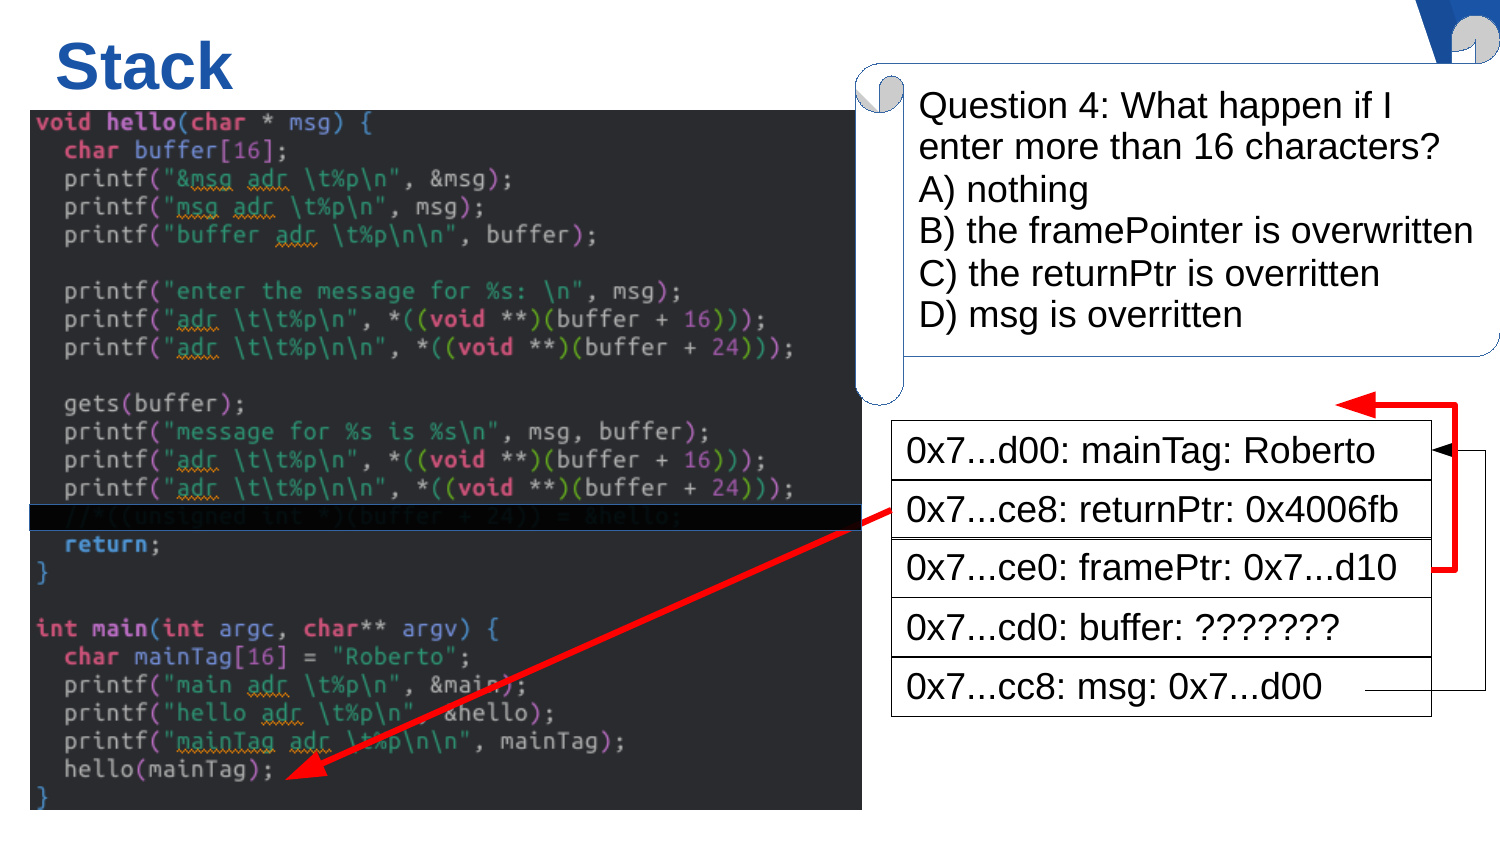

Question 4: What happen if I
enter more than 16 characters?
A) nothing
B) the framePointer is overwritten
C) the returnPtr is overritten
D) msg is overritten
# Stack
0x7...d00: mainTag: Roberto
0x7...ce8: returnPtr: 0x4006fb
0x7...ce0: framePtr: 0x7...d10
0x7...cd0: buffer: ???????
0x7...cc8: msg: 0x7...d00